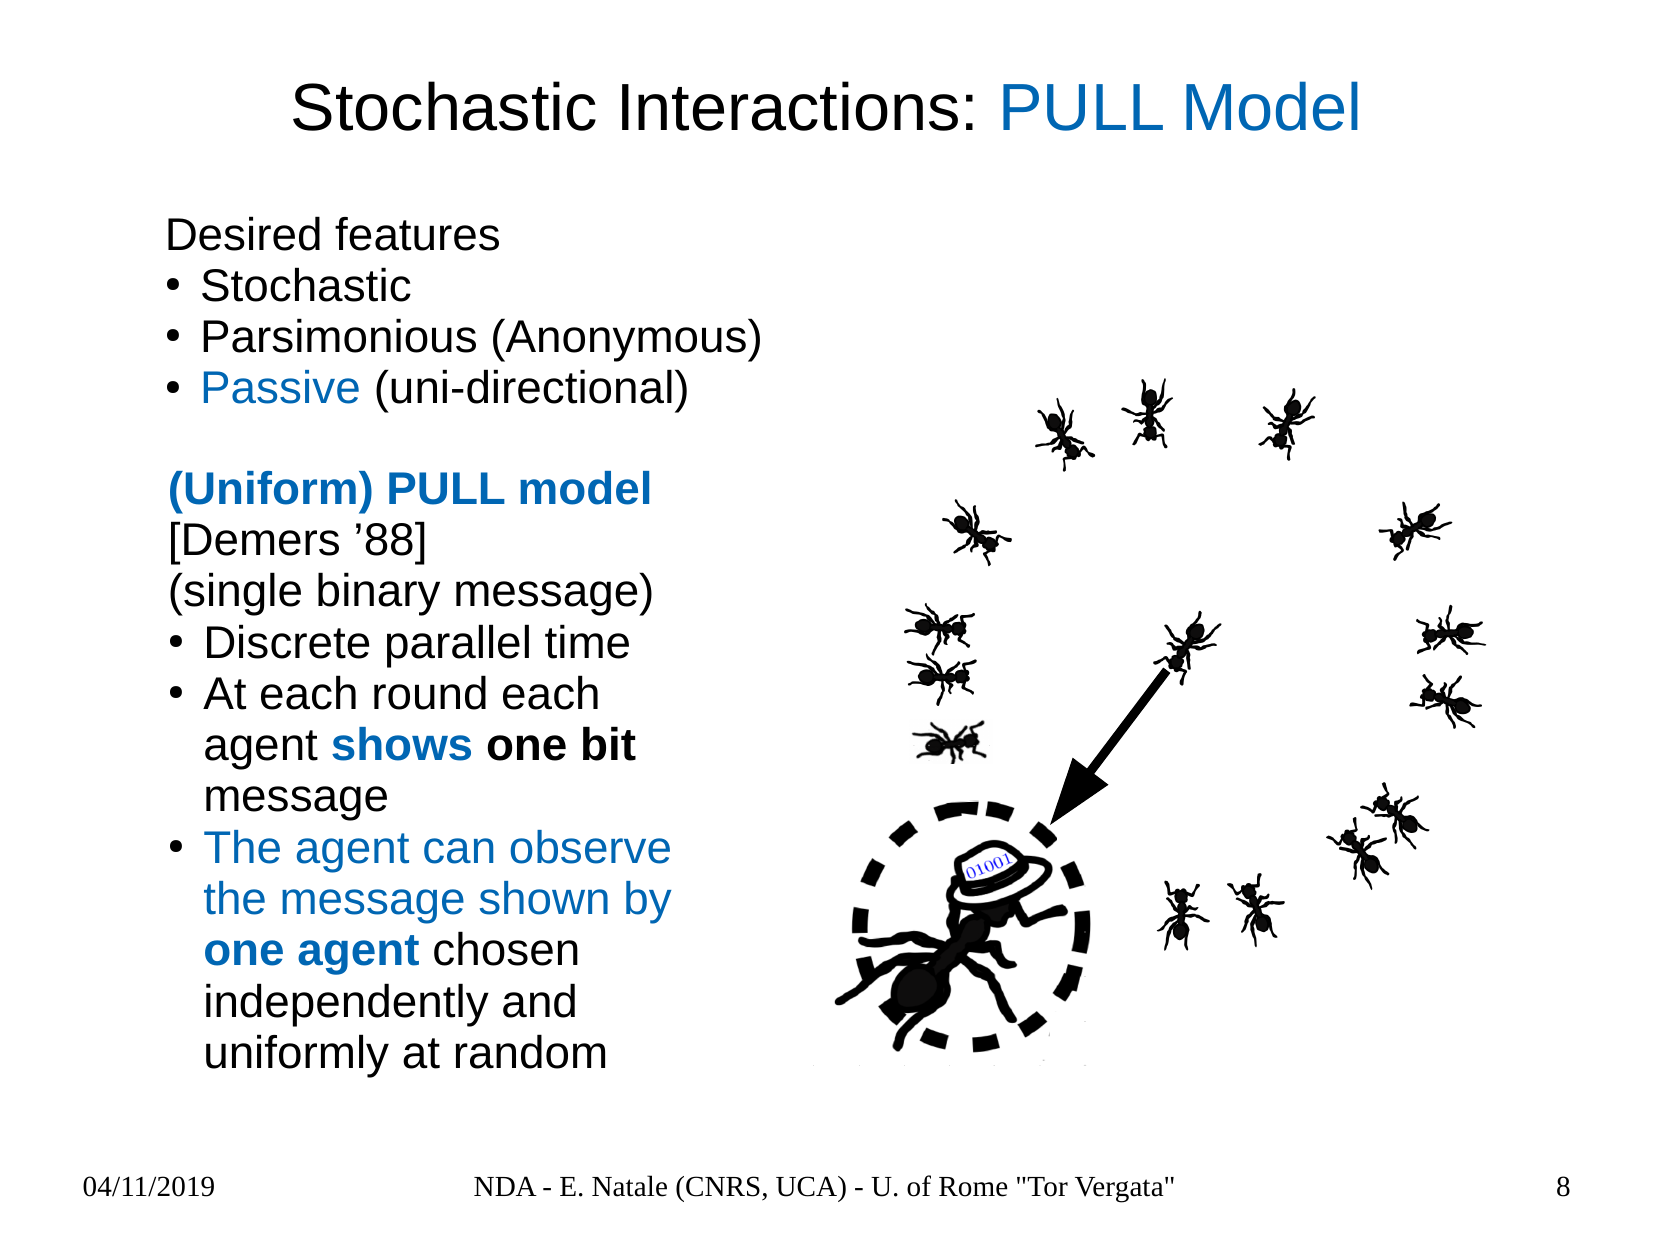

# Stochastic Interactions: PULL Model
Desired features
Stochastic
Parsimonious (Anonymous)
Passive (uni-directional)
(Uniform) PULL model [Demers ’88]
(single binary message)
Discrete parallel time
At each round each agent shows one bit message
The agent can observe the message shown by one agent chosen independently and uniformly at random
04/11/2019
NDA - E. Natale (CNRS, UCA) - U. of Rome "Tor Vergata"
8